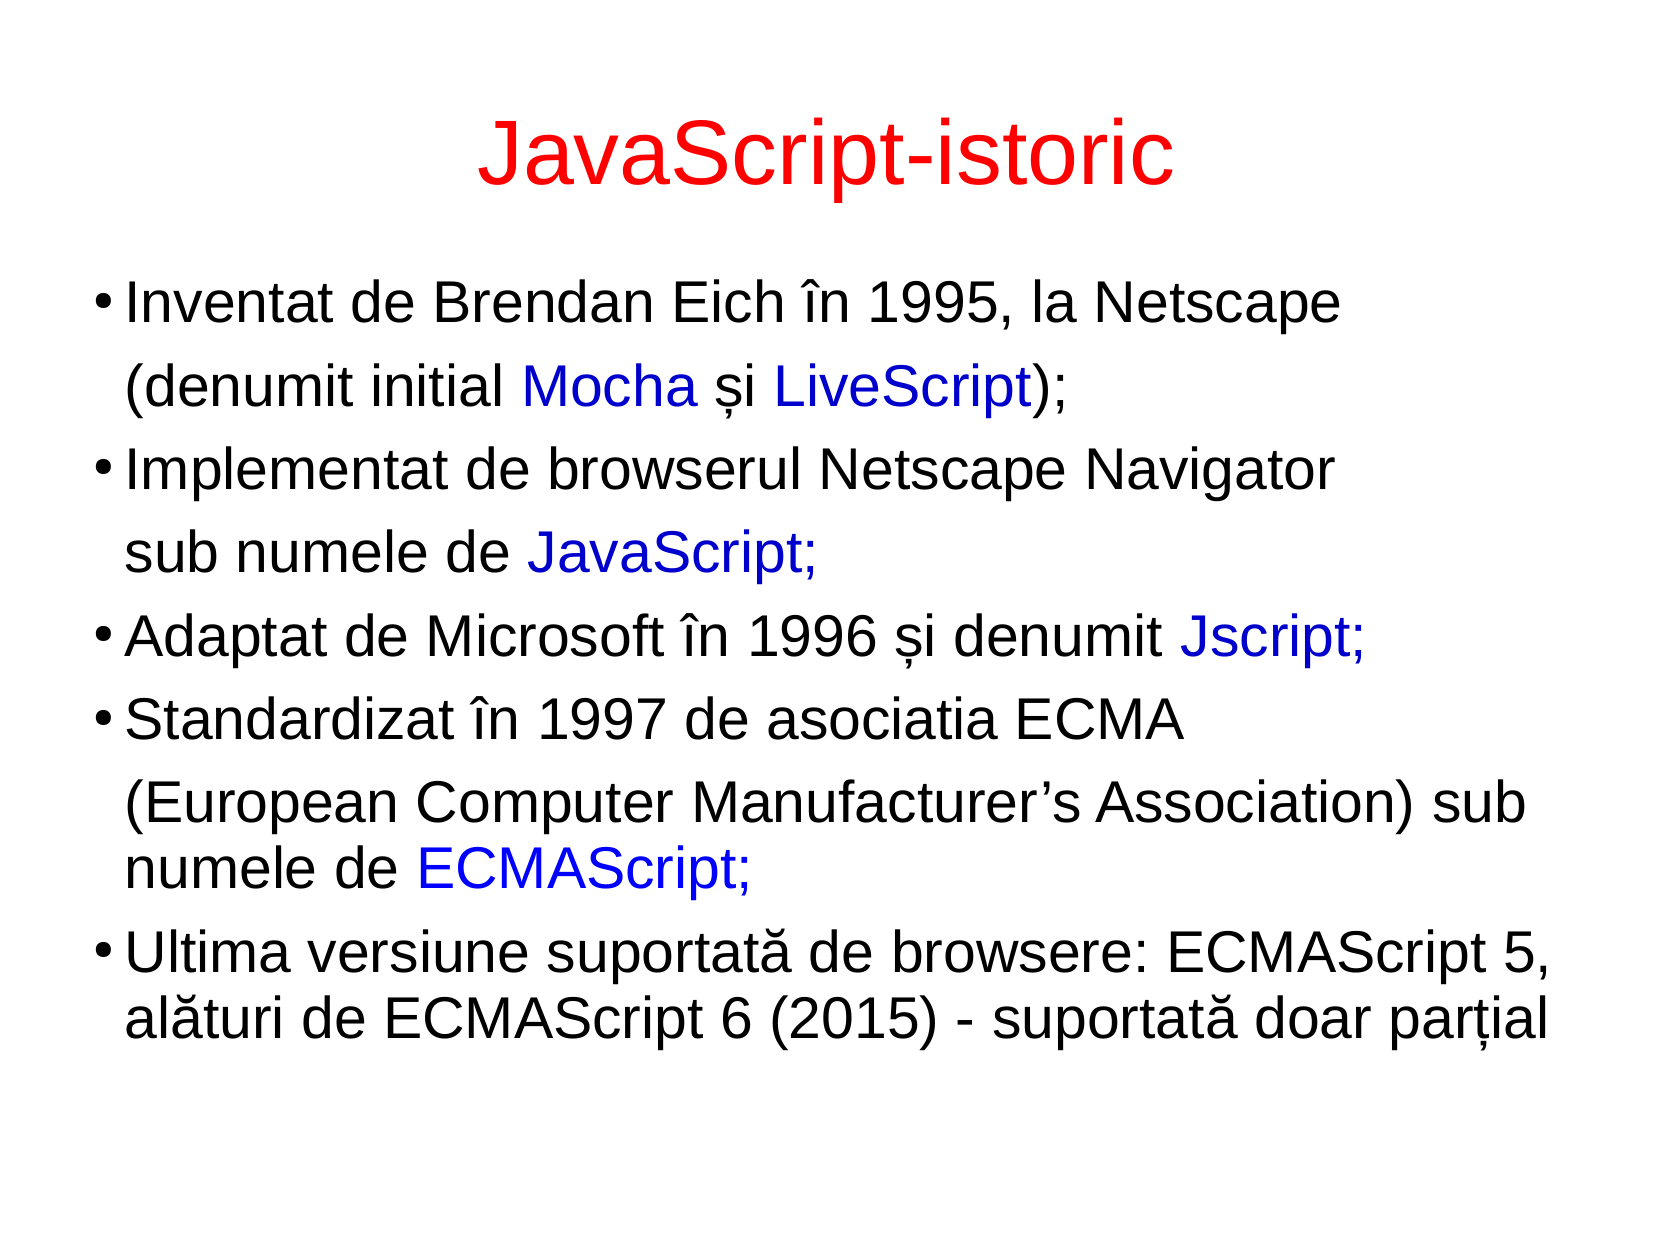

# JavaScript-istoric
Inventat de Brendan Eich în 1995, la Netscape
(denumit initial Mocha și LiveScript);
Implementat de browserul Netscape Navigator
sub numele de JavaScript;
Adaptat de Microsoft în 1996 și denumit Jscript;
Standardizat în 1997 de asociatia ECMA
(European Computer Manufacturer’s Association) sub numele de ECMAScript;
Ultima versiune suportată de browsere: ECMAScript 5, alături de ECMAScript 6 (2015) - suportată doar parțial